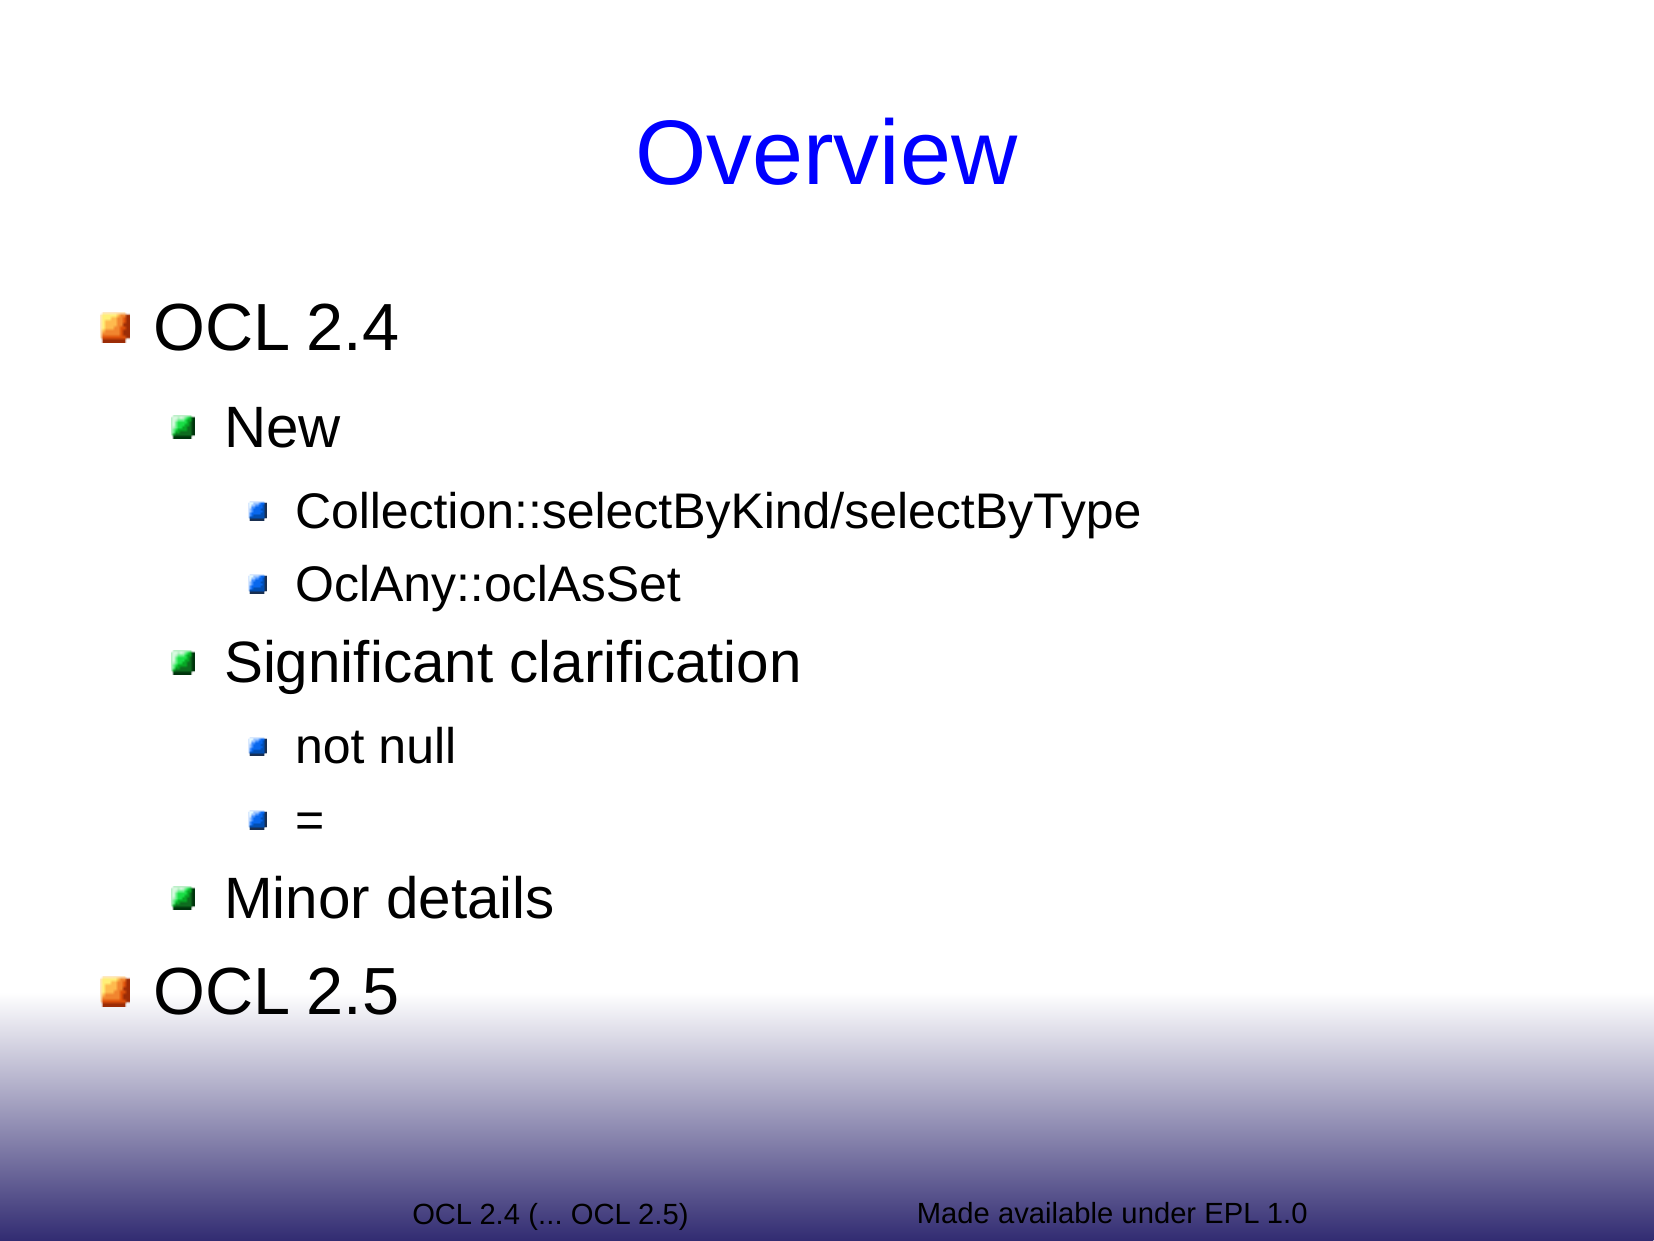

# Overview
OCL 2.4
New
Collection::selectByKind/selectByType
OclAny::oclAsSet
Significant clarification
not null
=
Minor details
OCL 2.5
OCL 2.4 (... OCL 2.5)